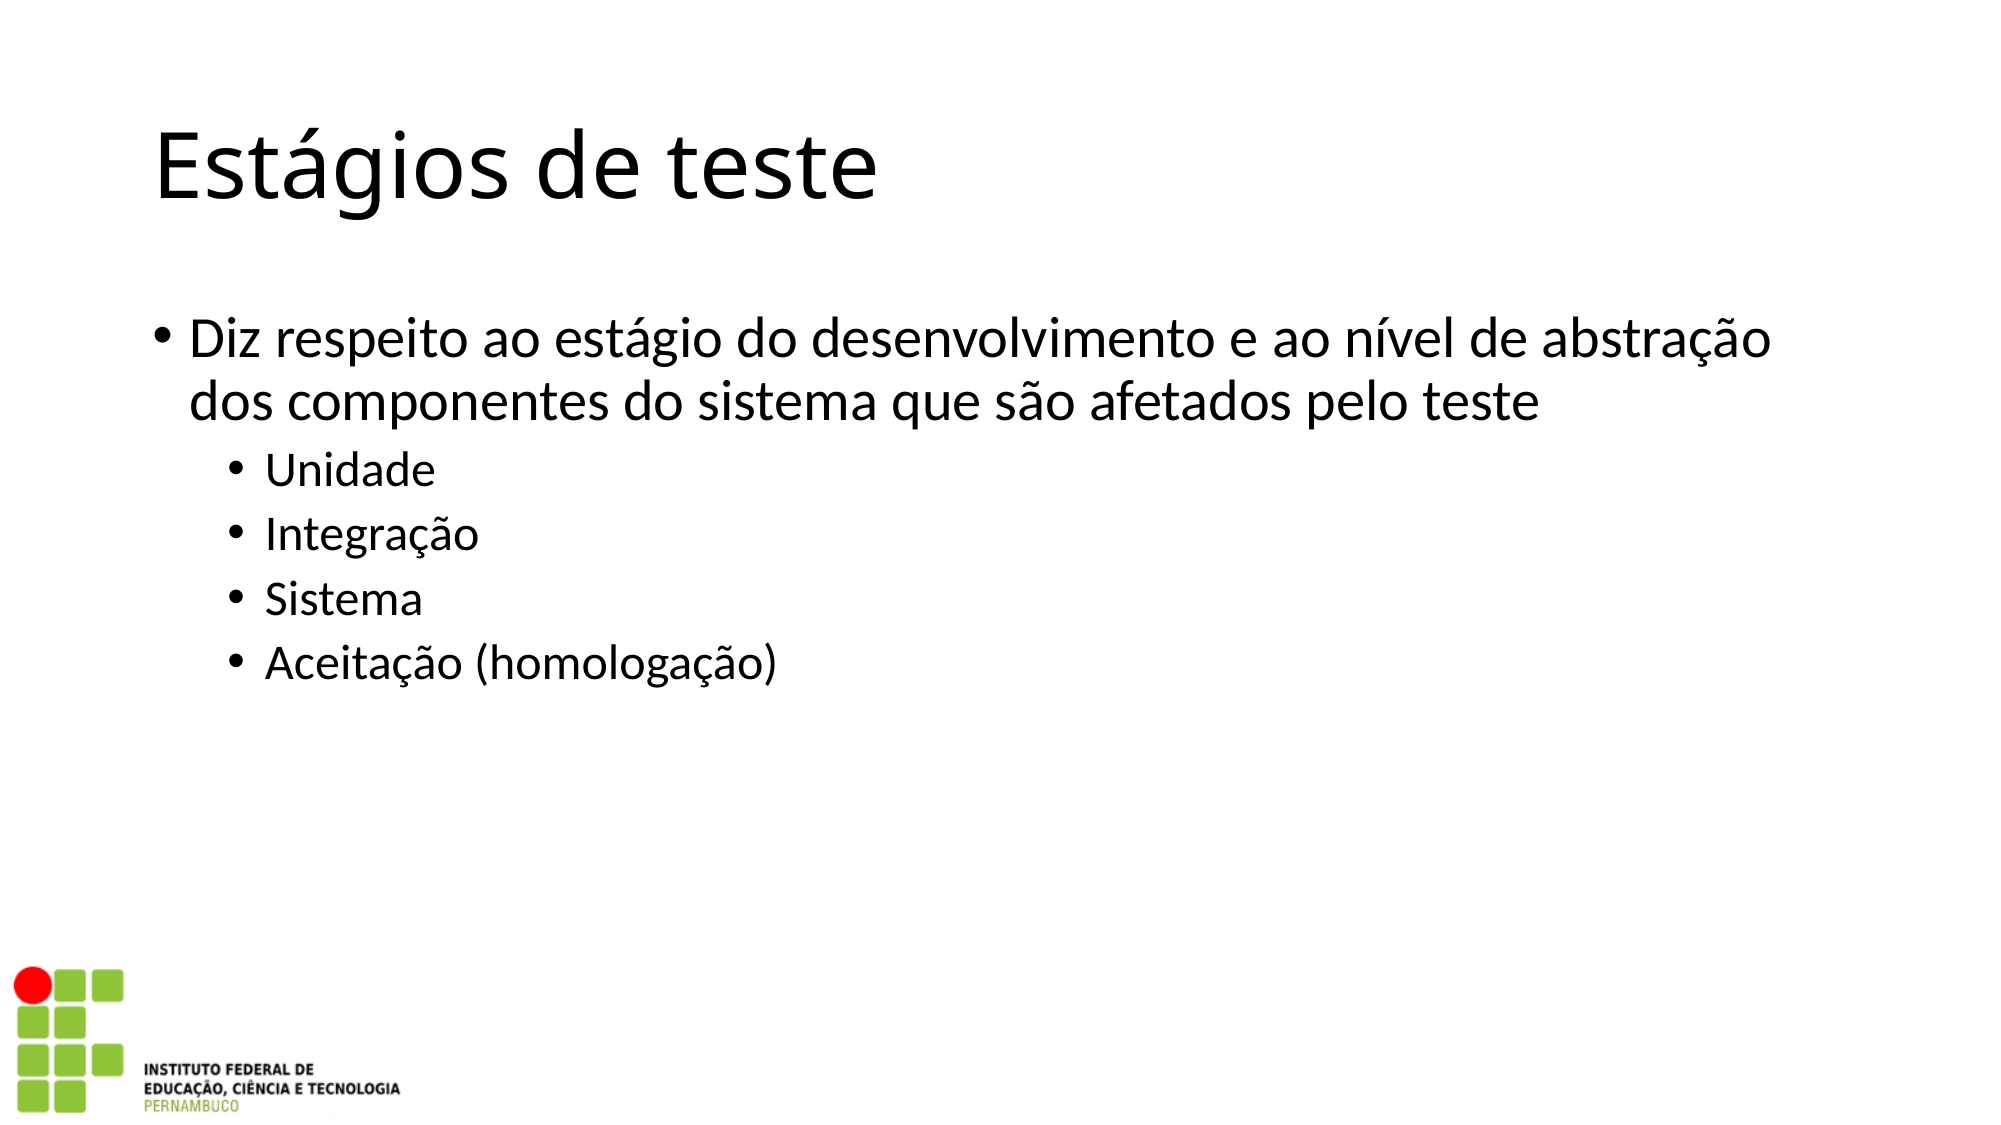

# Estágios de teste
Diz respeito ao estágio do desenvolvimento e ao nível de abstração dos componentes do sistema que são afetados pelo teste
Unidade
Integração
Sistema
Aceitação (homologação)